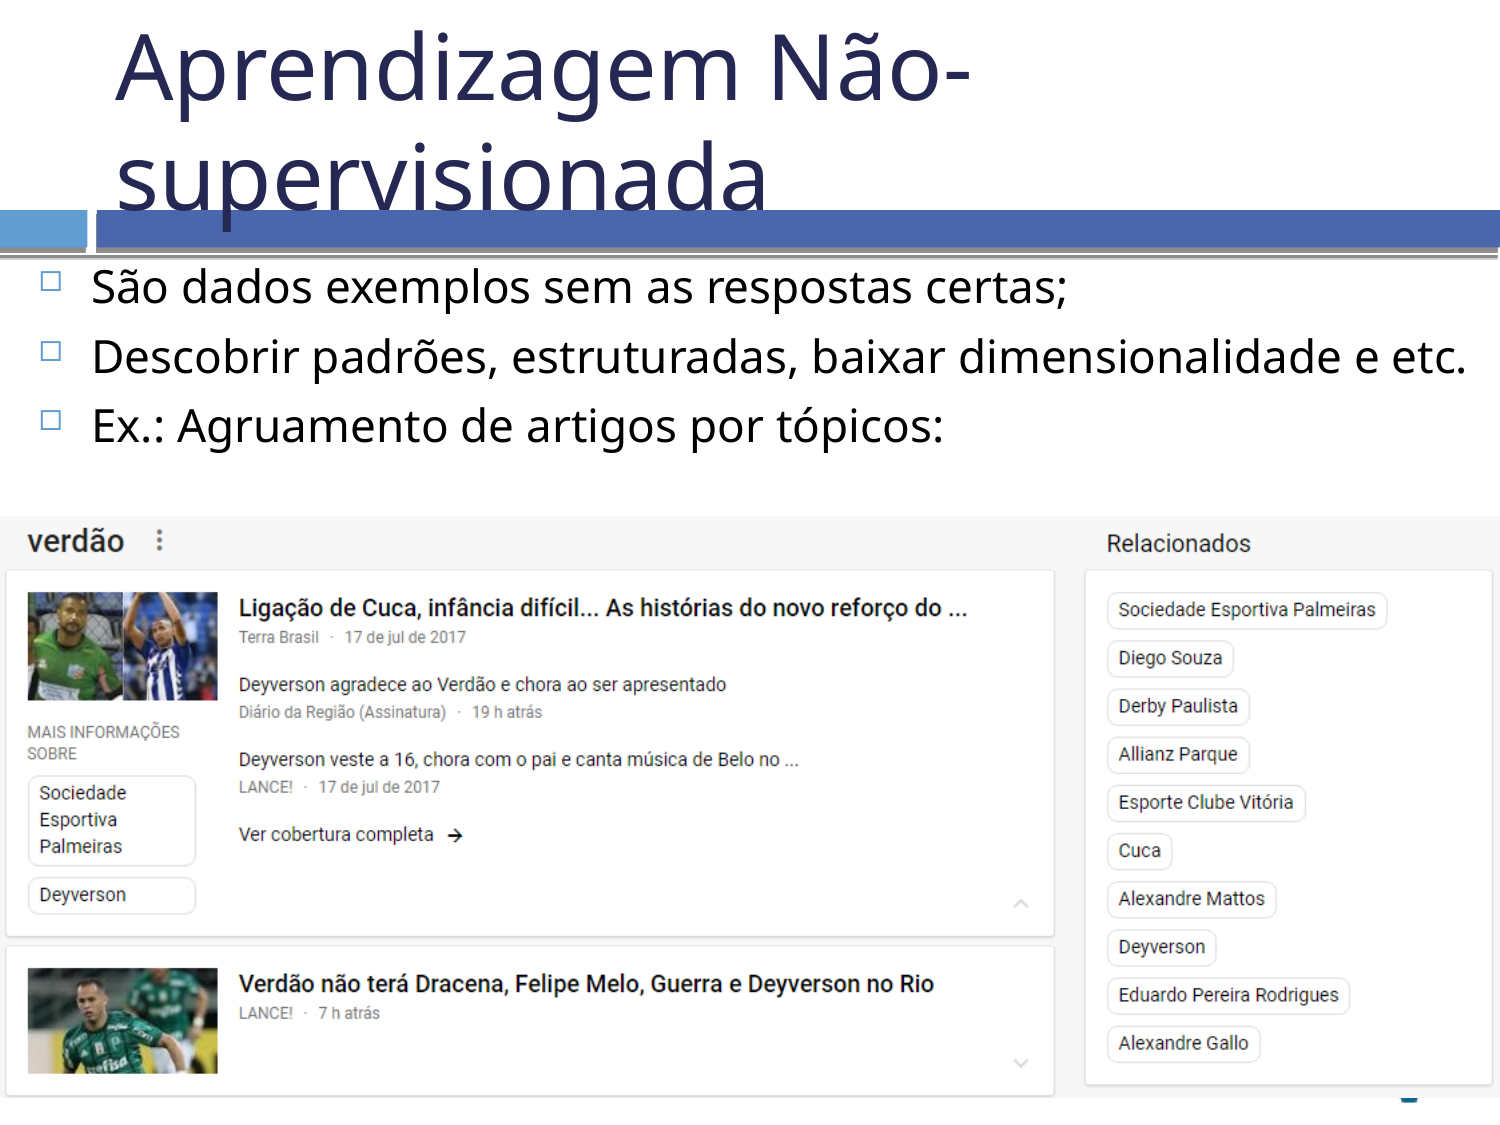

# Aprendizagem Não-supervisionada
São dados exemplos sem as respostas certas;
Descobrir padrões, estruturadas, baixar dimensionalidade e etc.
Ex.: Agruamento de artigos por tópicos: